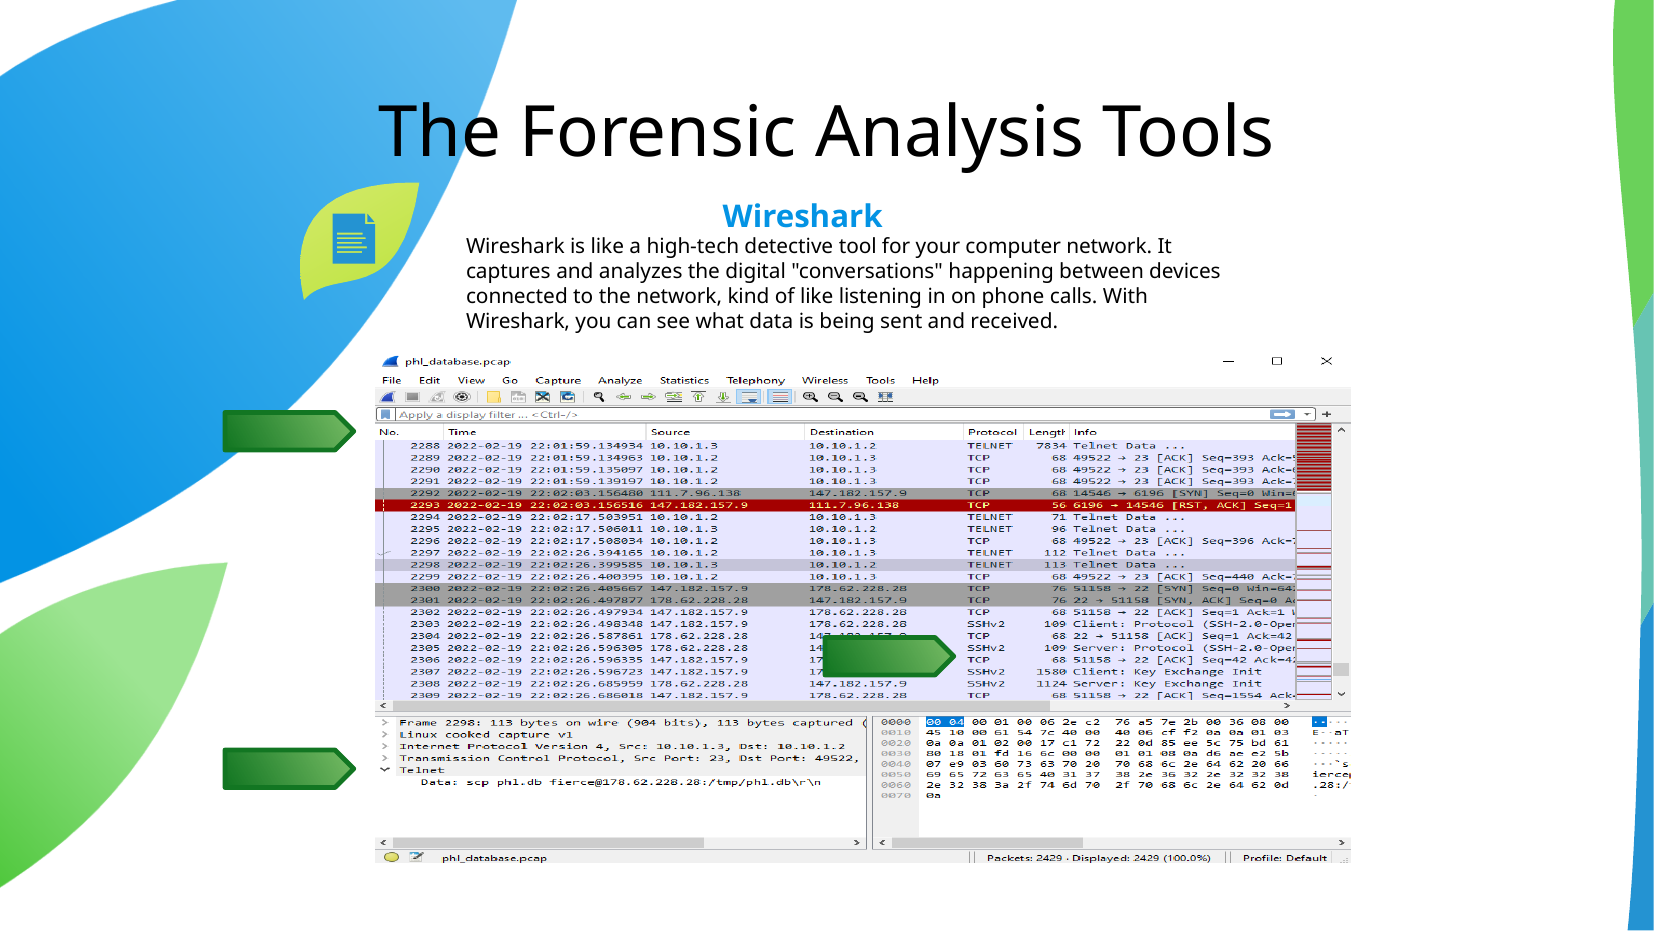

The Forensic Analysis Tools
Wireshark
Wireshark is like a high-tech detective tool for your computer network. It captures and analyzes the digital "conversations" happening between devices connected to the network, kind of like listening in on phone calls. With
Wireshark, you can see what data is being sent and received.